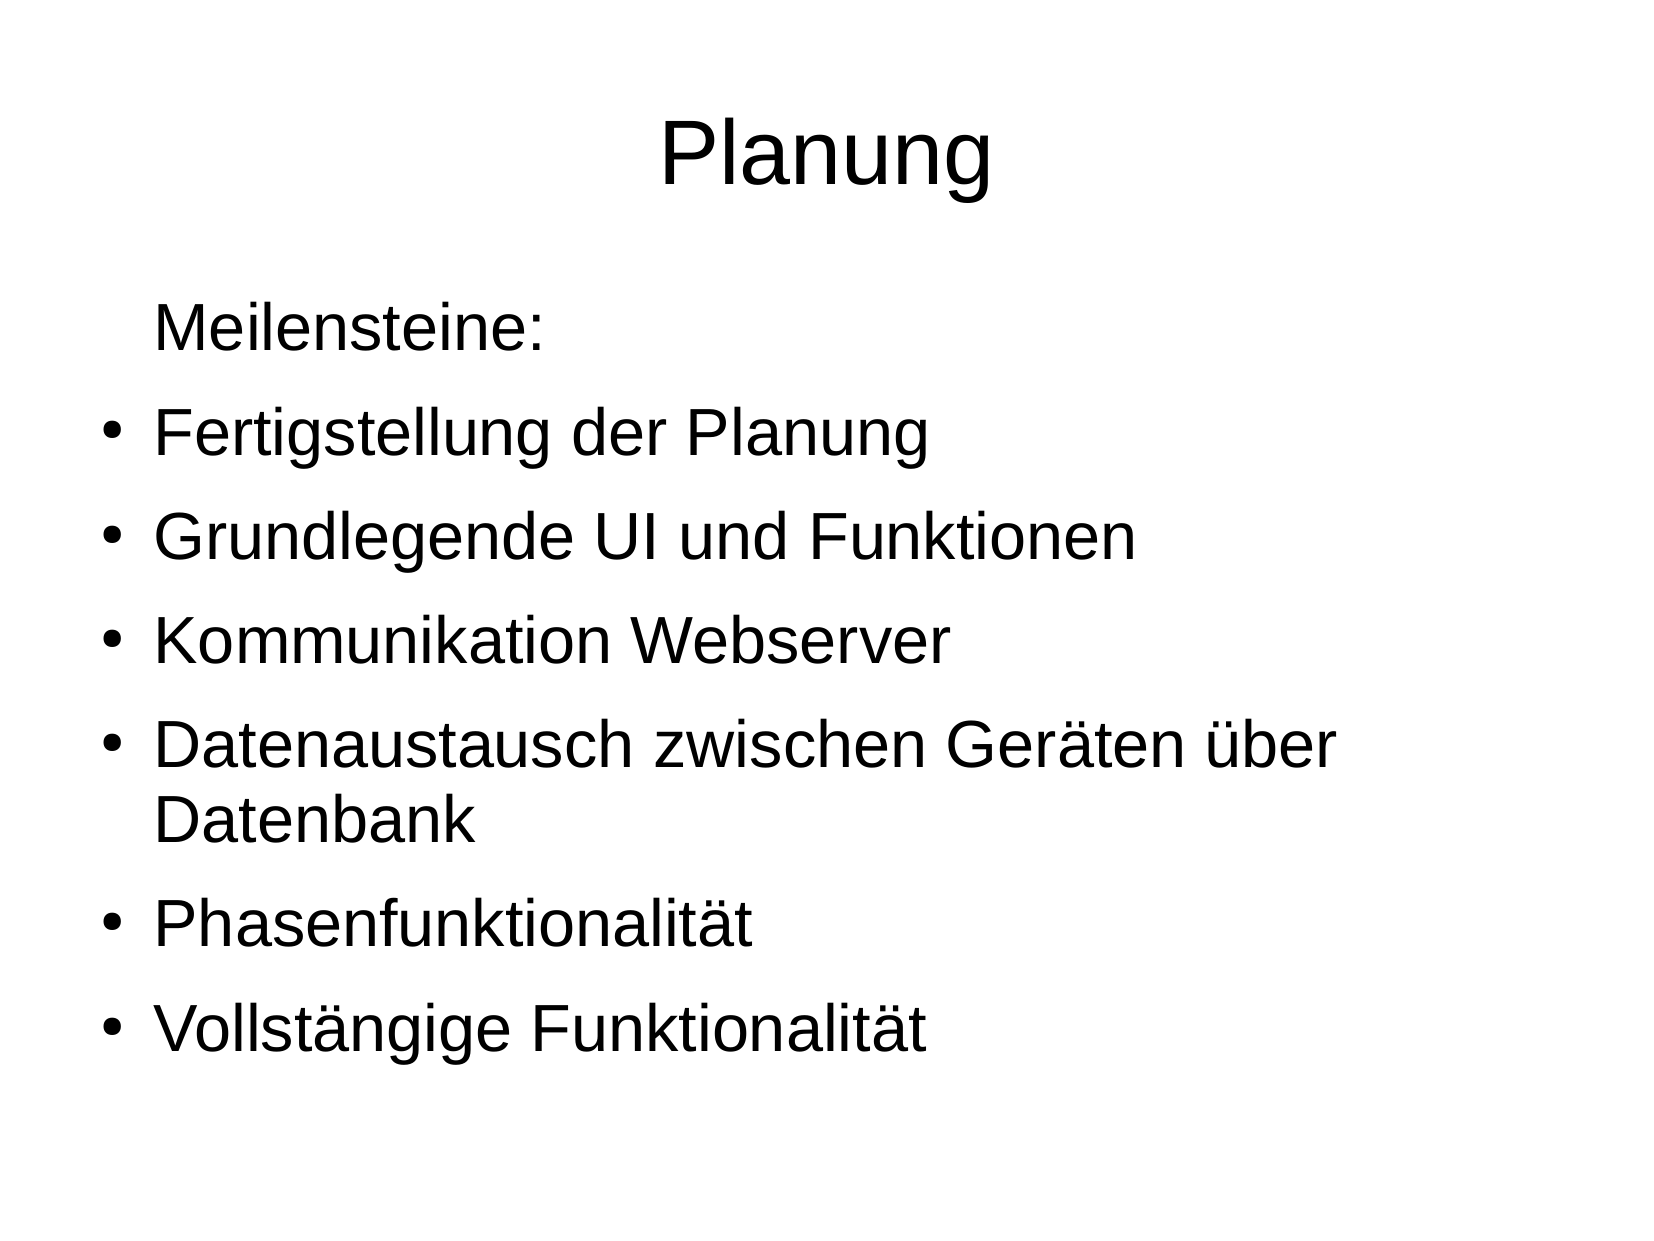

# Planung
Meilensteine:
Fertigstellung der Planung
Grundlegende UI und Funktionen
Kommunikation Webserver
Datenaustausch zwischen Geräten über Datenbank
Phasenfunktionalität
Vollstängige Funktionalität